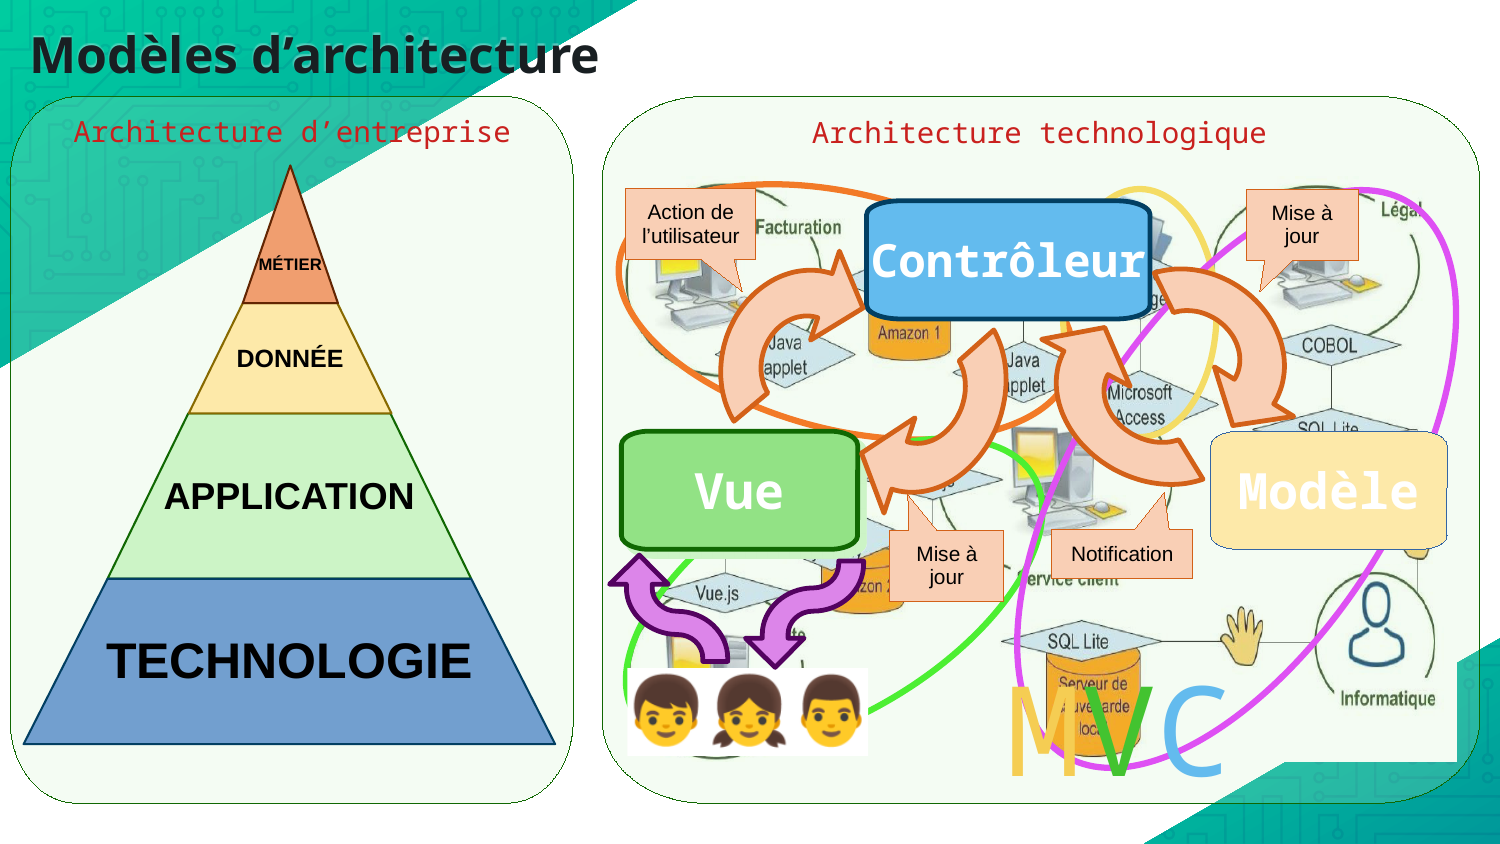

# Modèles d’architecture
Architecture technologique
Architecture d’entreprise
MÉTIER
Action de l’utilisateur
Mise à jour
Contrôleur
DONNÉE
APPLICATION
Vue
Modèle
Notification
Mise à jour
TECHNOLOGIE
MVC